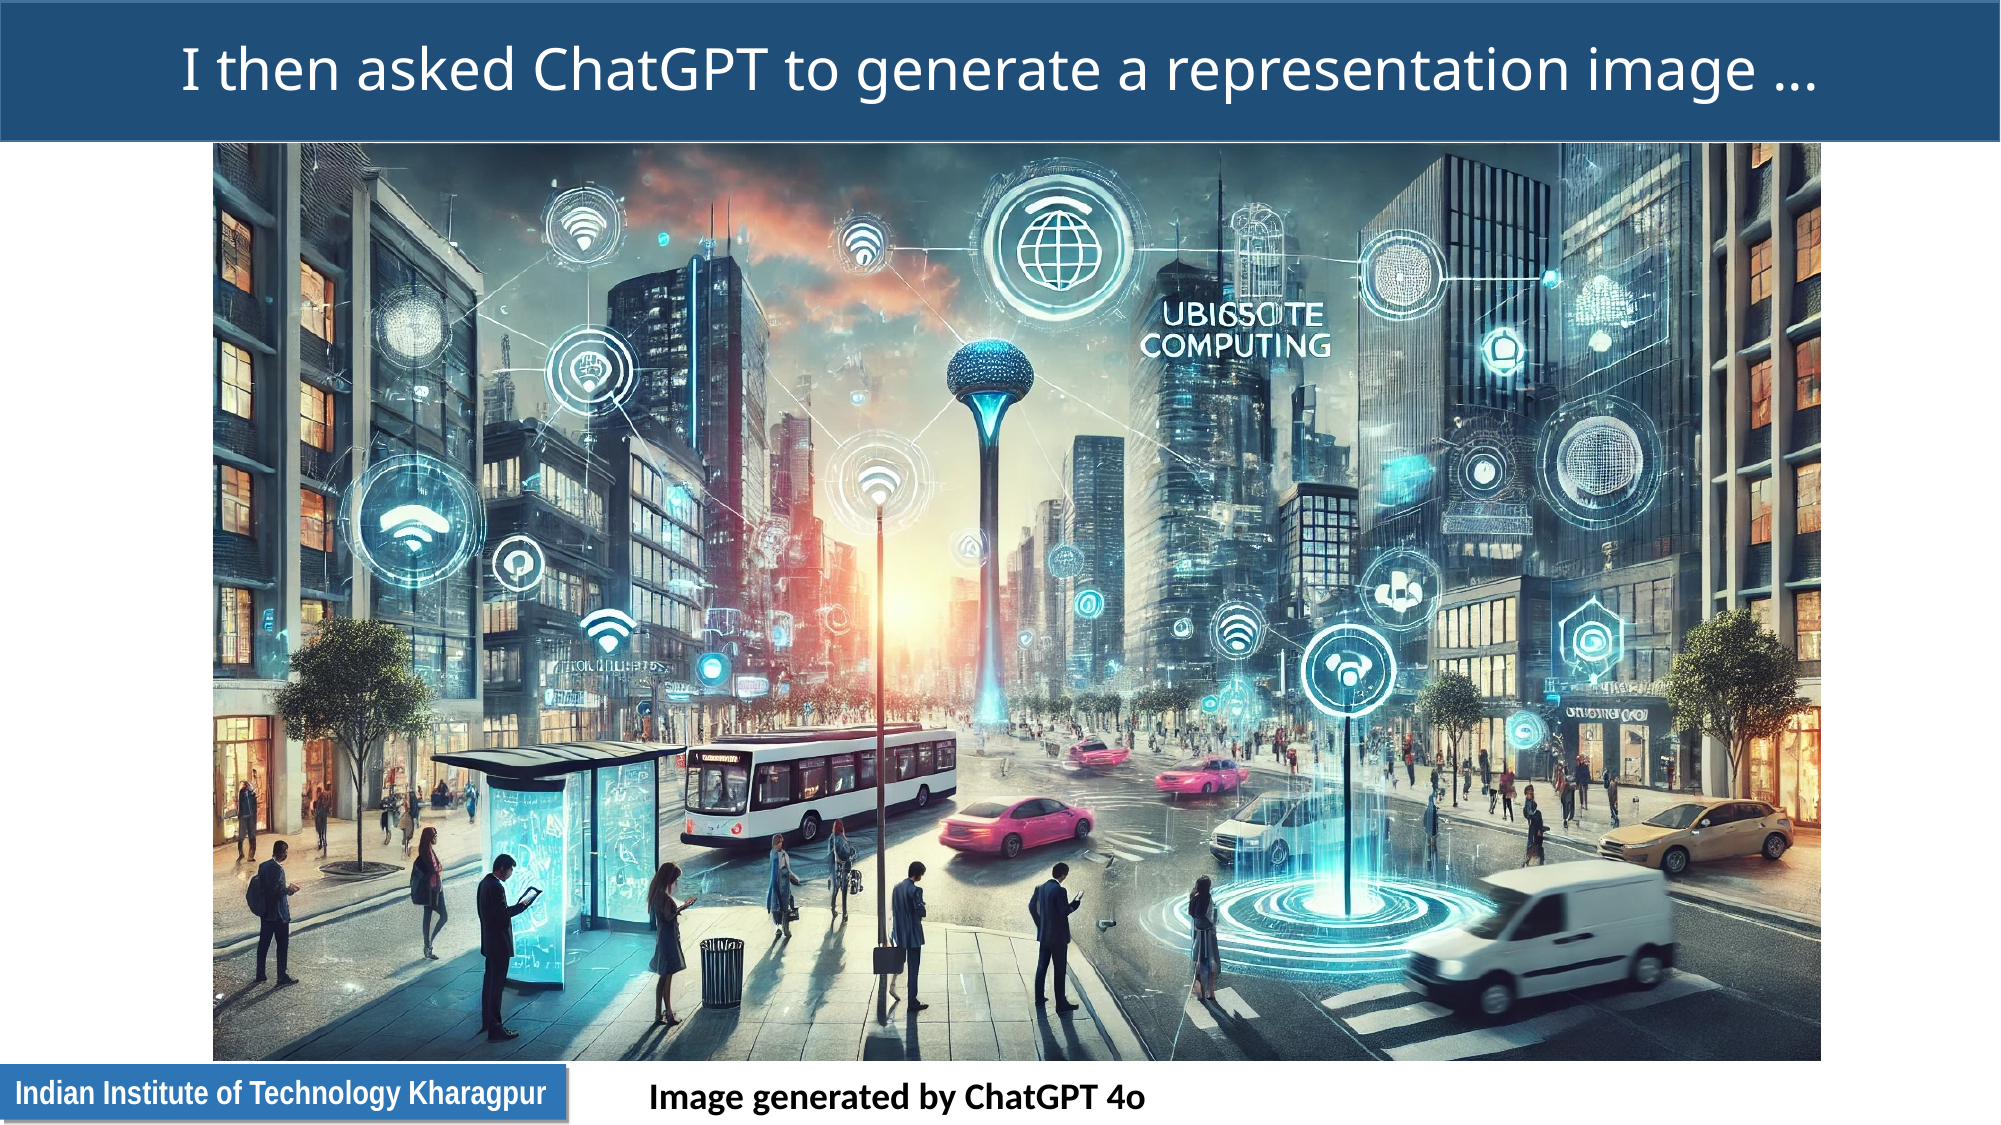

# I then asked ChatGPT to generate a representation image ...
Image generated by ChatGPT 4o